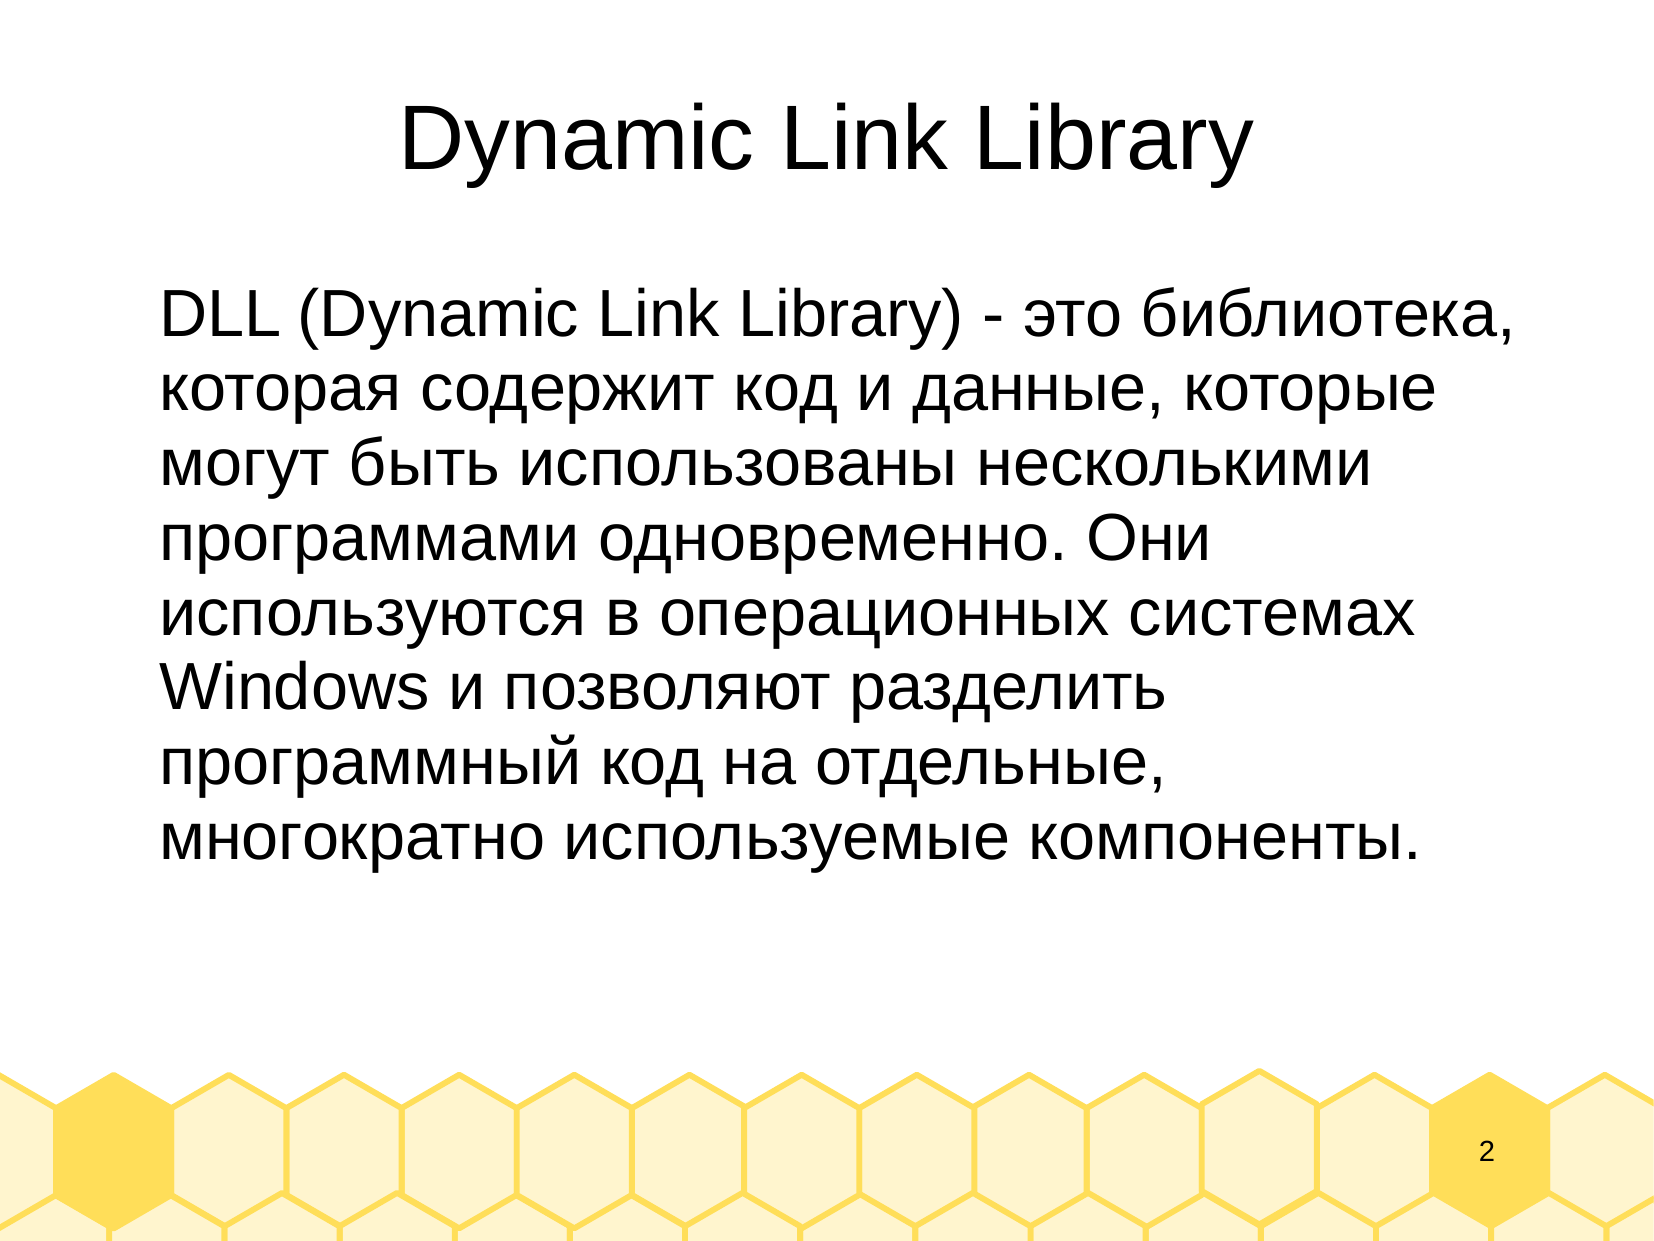

# Dynamic Link Library
DLL (Dynamic Link Library) - это библиотека, которая содержит код и данные, которые могут быть использованы несколькими программами одновременно. Они используются в операционных системах Windows и позволяют разделить программный код на отдельные, многократно используемые компоненты.